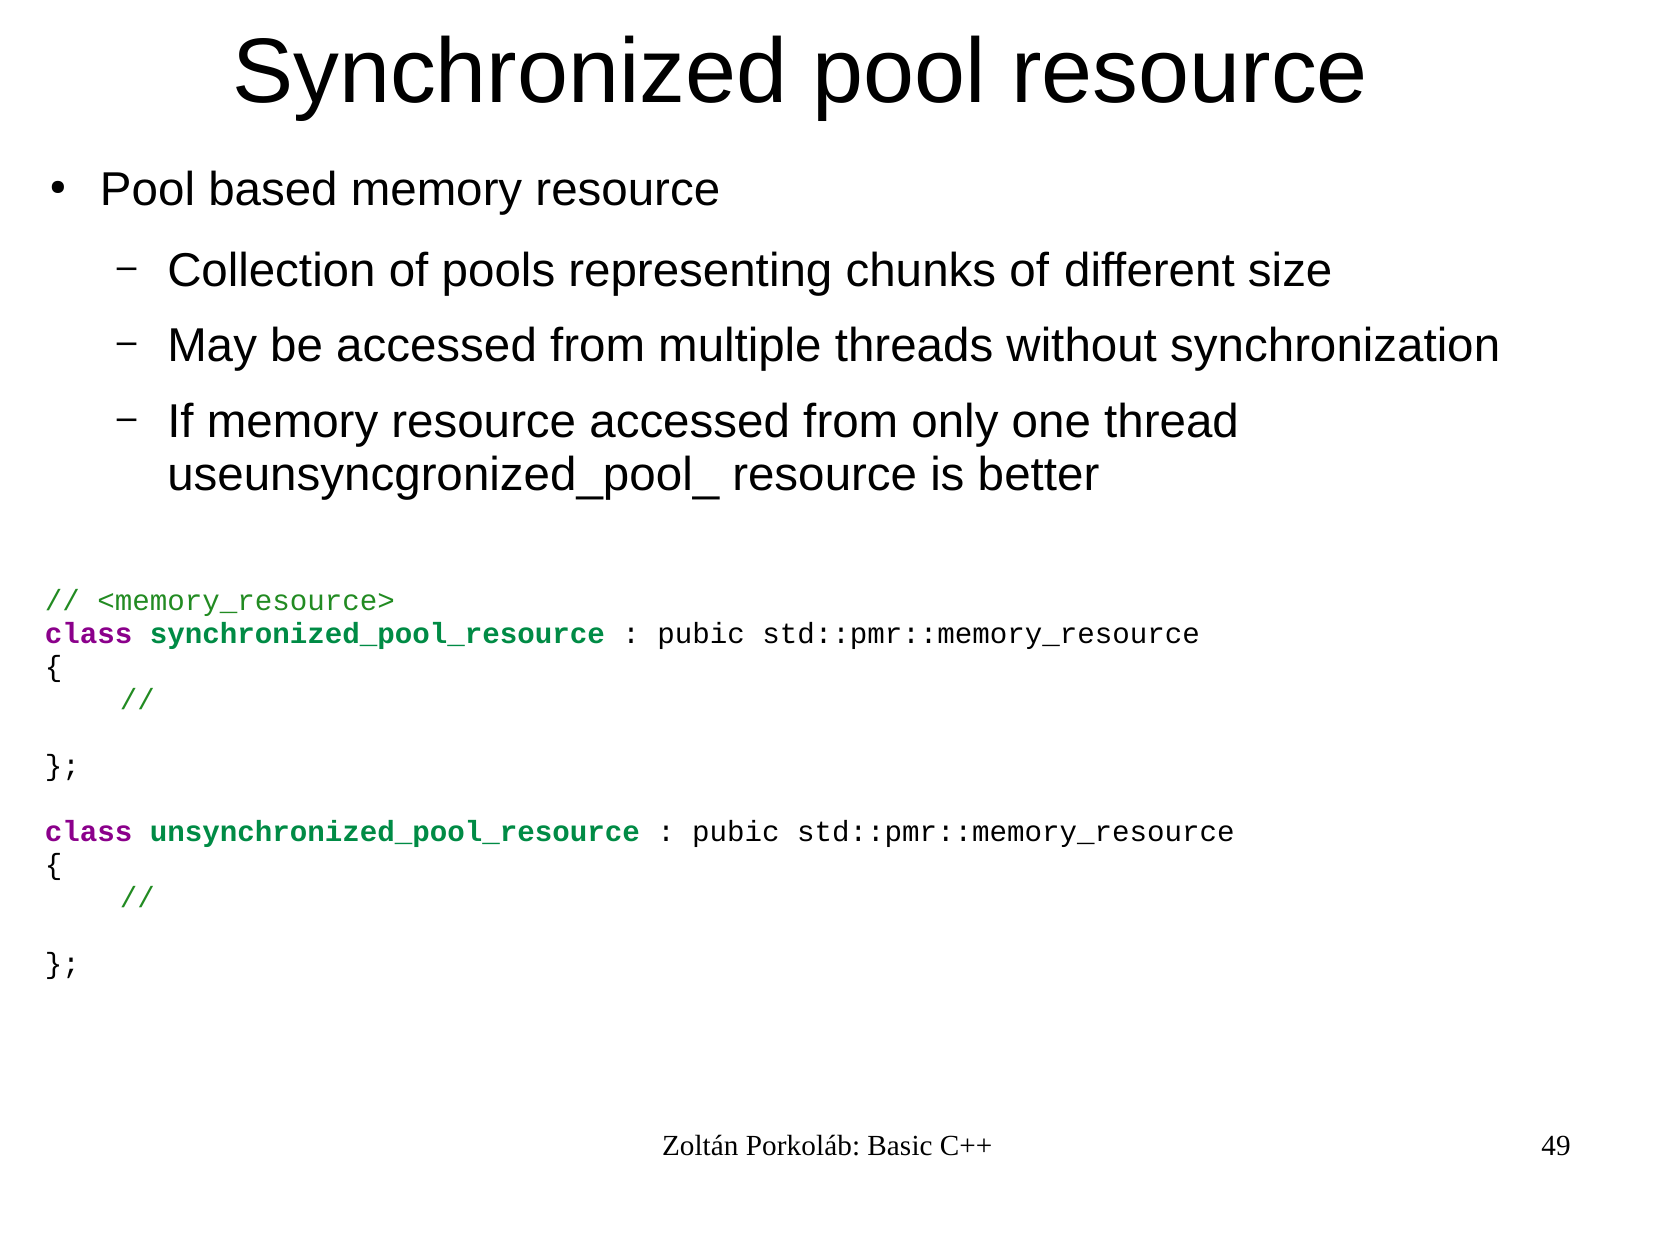

# Synchronized pool resource
Pool based memory resource
Collection of pools representing chunks of different size
May be accessed from multiple threads without synchronization
If memory resource accessed from only one thread useunsyncgronized_pool_ resource is better
// <memory_resource>
class synchronized_pool_resource : pubic std::pmr::memory_resource
{
	//
};
class unsynchronized_pool_resource : pubic std::pmr::memory_resource
{
	//
};
Zoltán Porkoláb: Basic C++
49